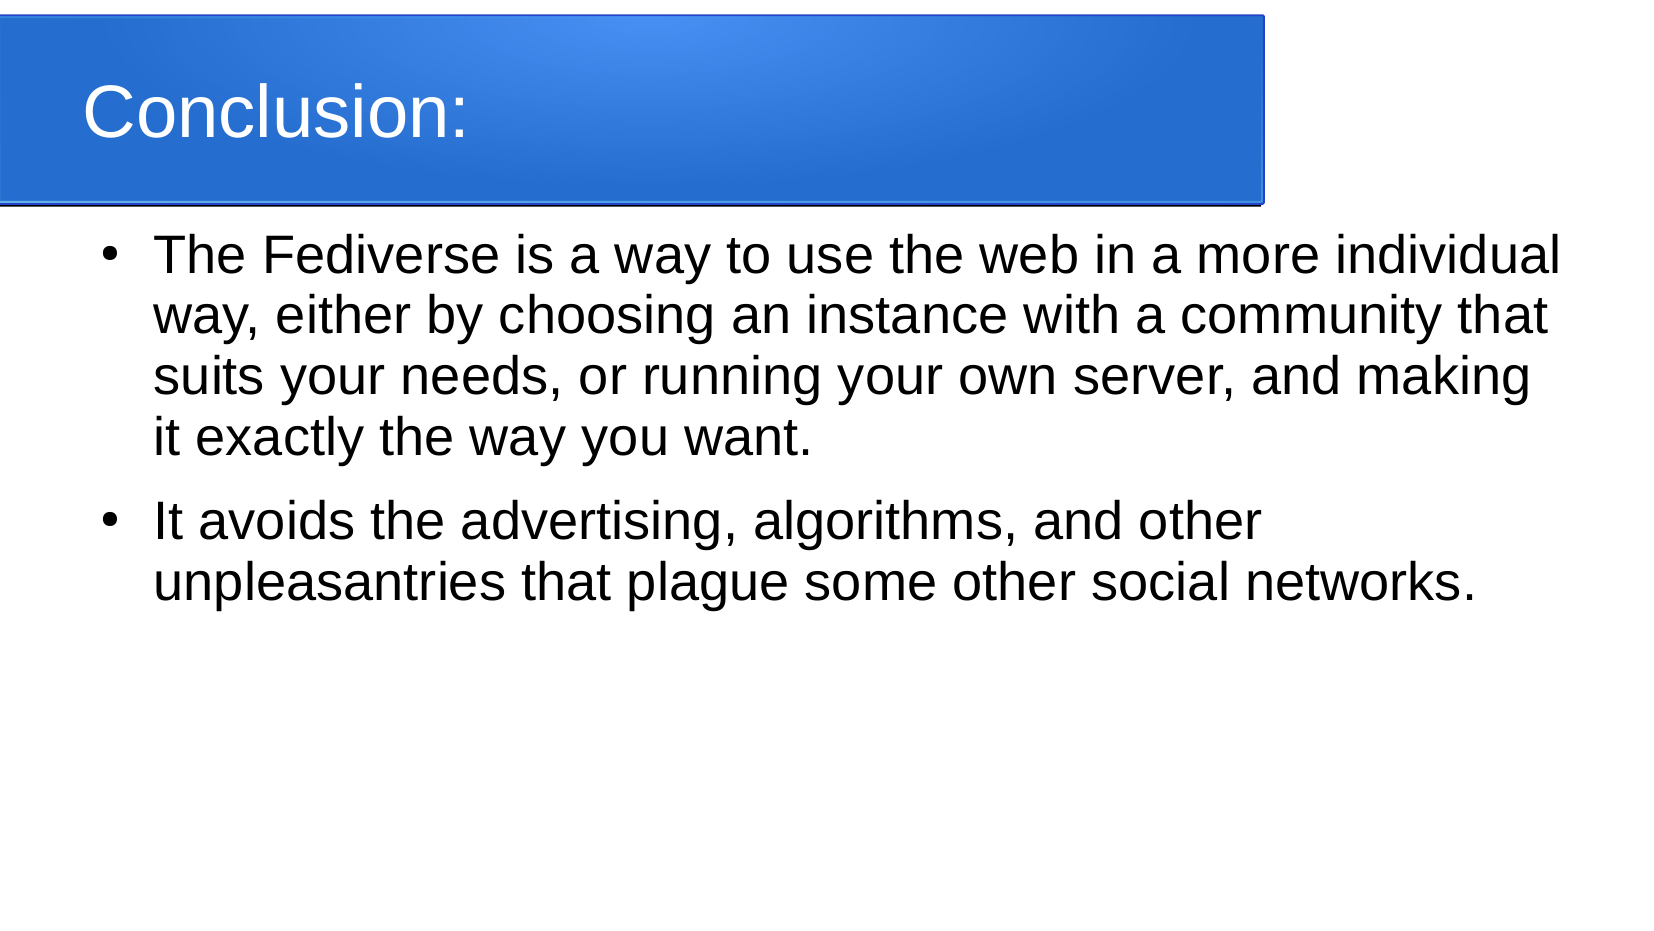

# Conclusion:
The Fediverse is a way to use the web in a more individual way, either by choosing an instance with a community that suits your needs, or running your own server, and making it exactly the way you want.
It avoids the advertising, algorithms, and other unpleasantries that plague some other social networks.